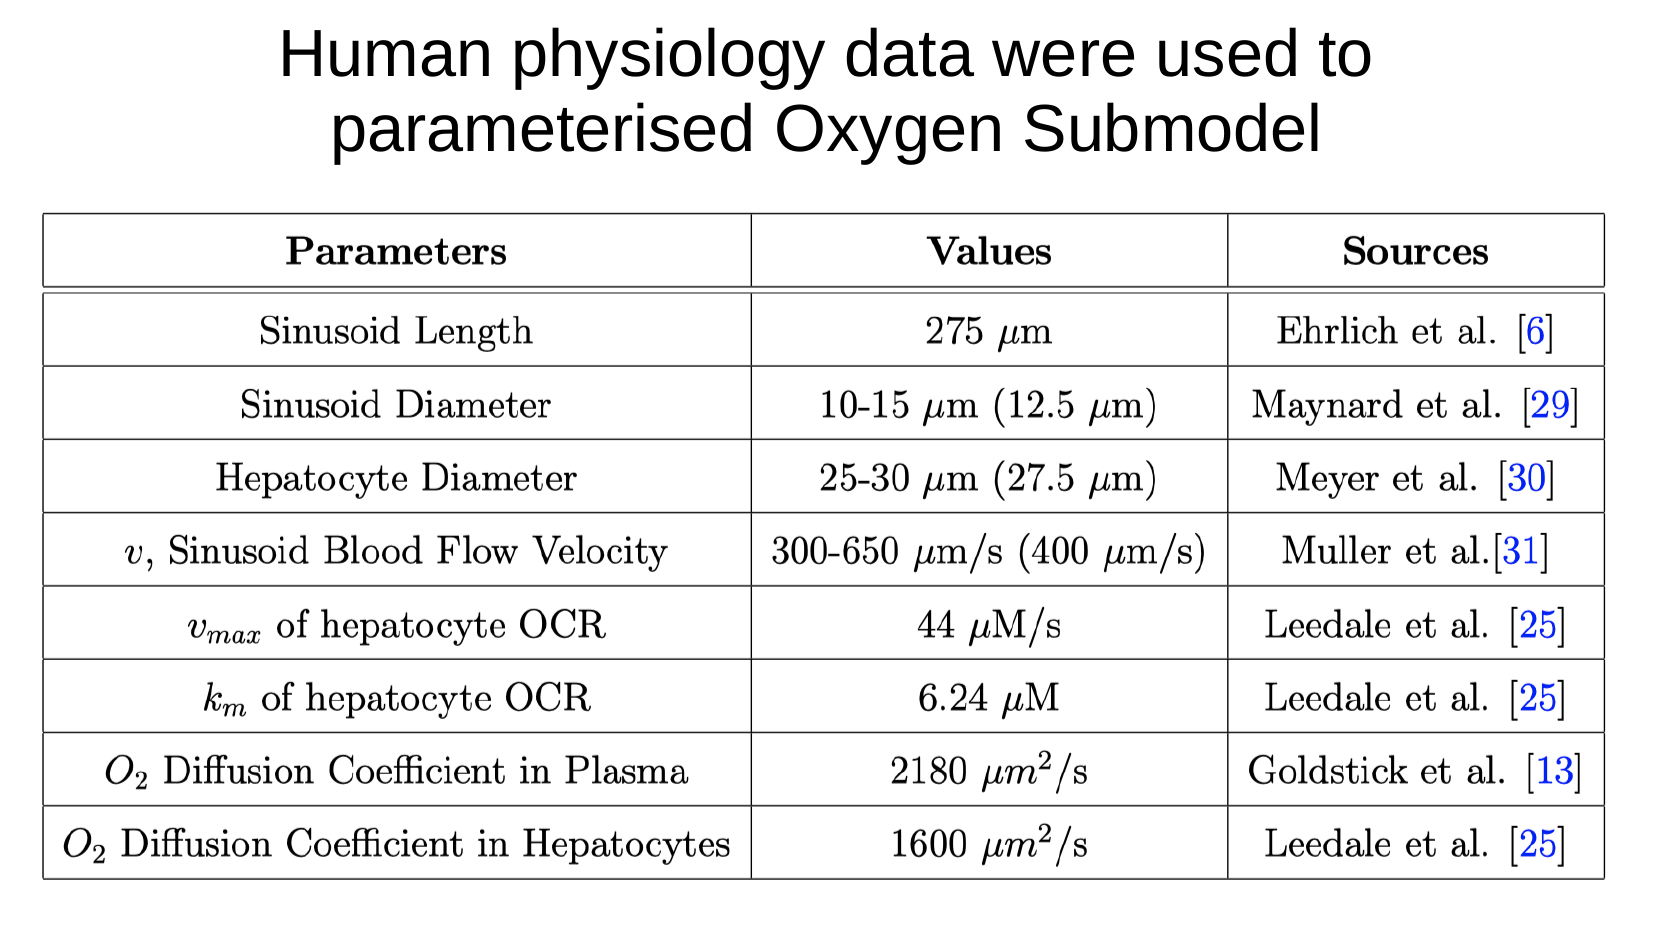

# Human physiology data were used to parameterised Oxygen Submodel